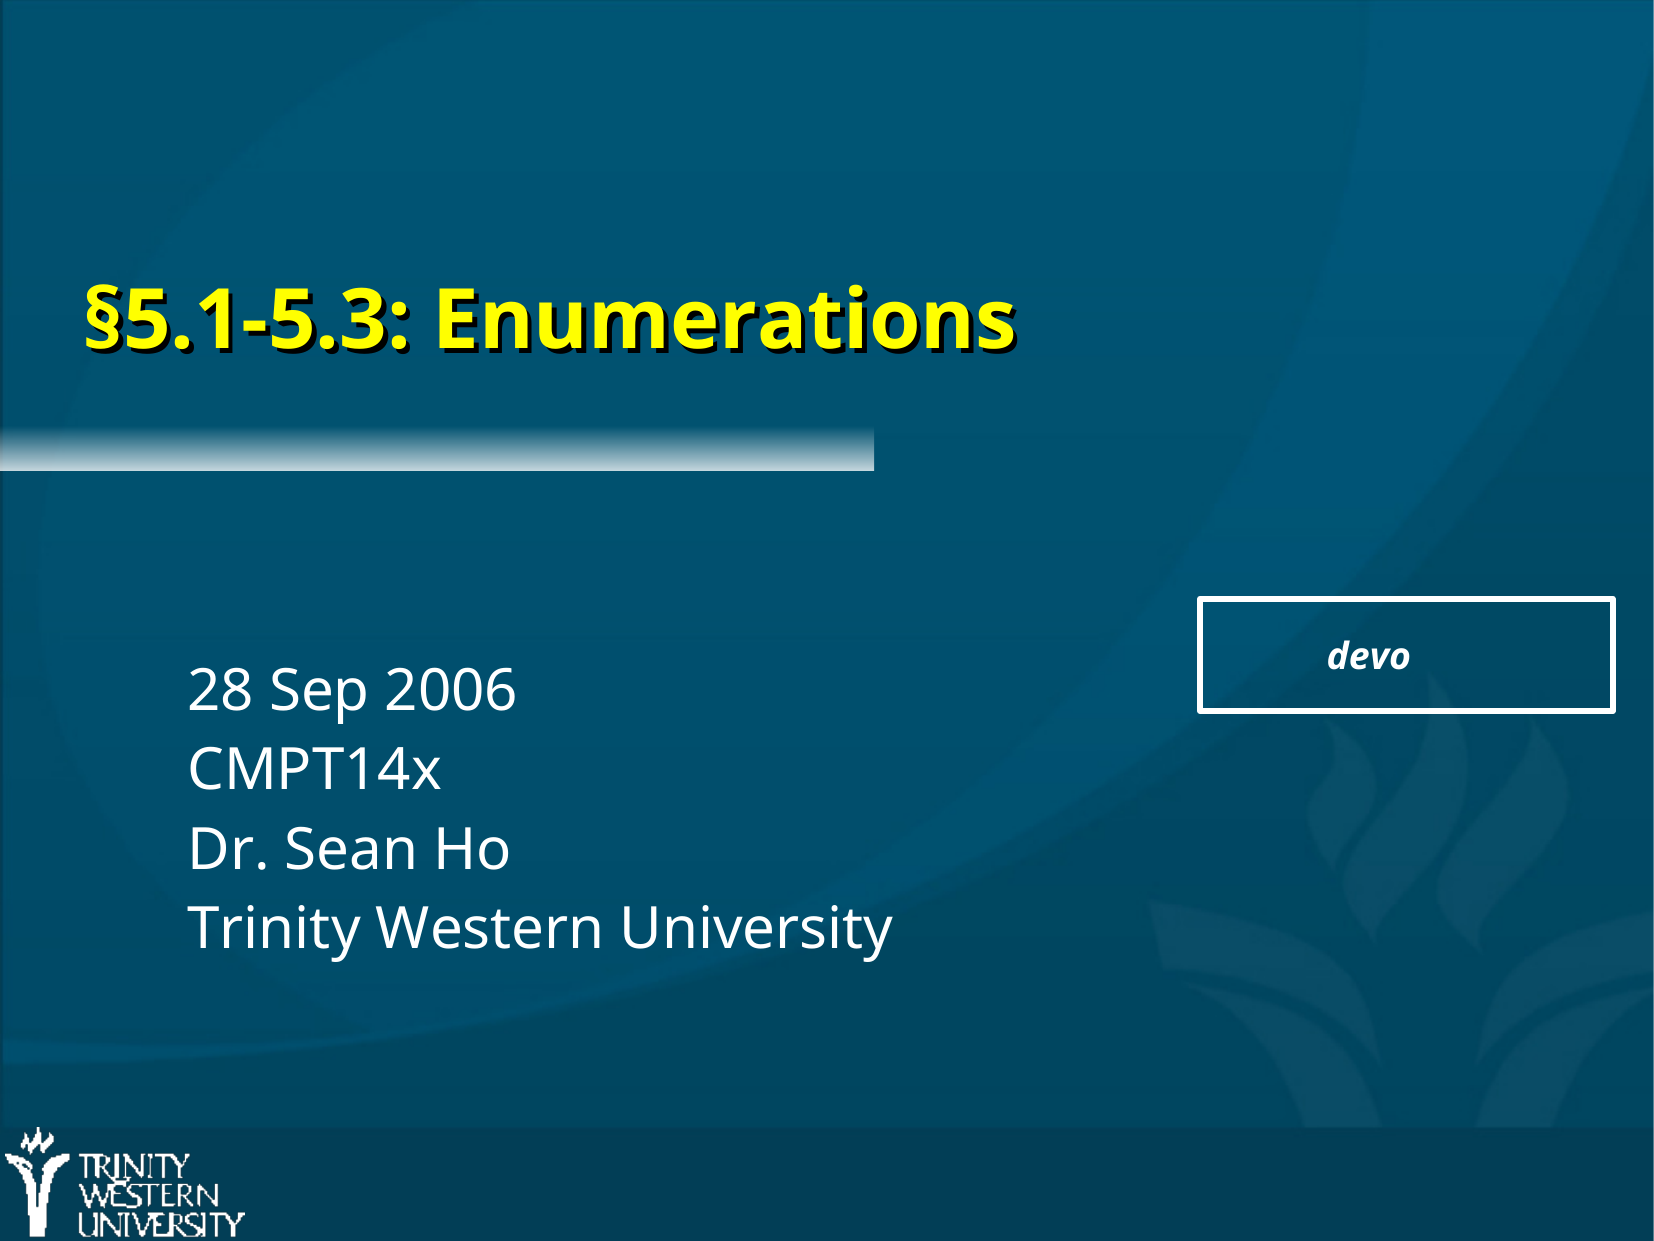

# §5.1-5.3: Enumerations
28 Sep 2006
CMPT14x
Dr. Sean Ho
Trinity Western University
devo